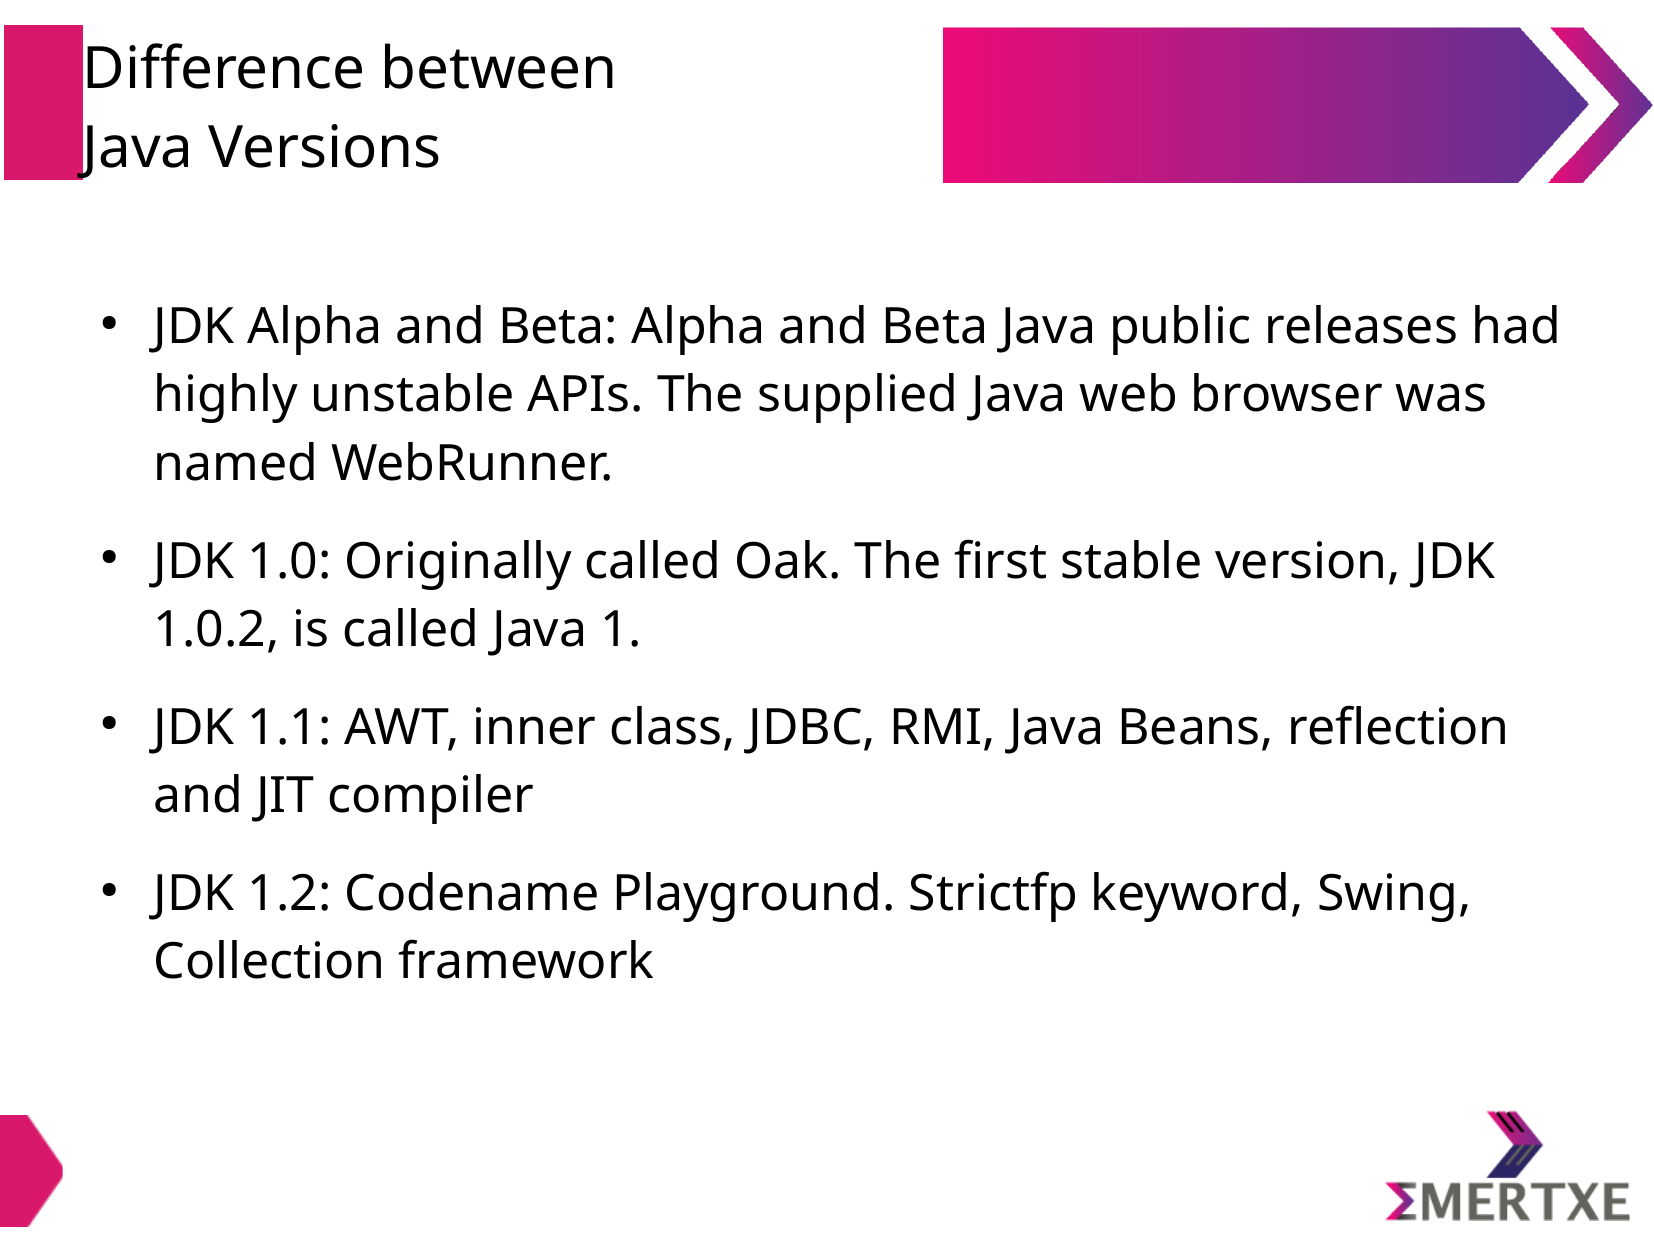

# Difference between Java Versions
JDK Alpha and Beta: Alpha and Beta Java public releases had highly unstable APIs. The supplied Java web browser was named WebRunner.
JDK 1.0: Originally called Oak. The first stable version, JDK 1.0.2, is called Java 1.
JDK 1.1: AWT, inner class, JDBC, RMI, Java Beans, reflection and JIT compiler
JDK 1.2: Codename Playground. Strictfp keyword, Swing, Collection framework